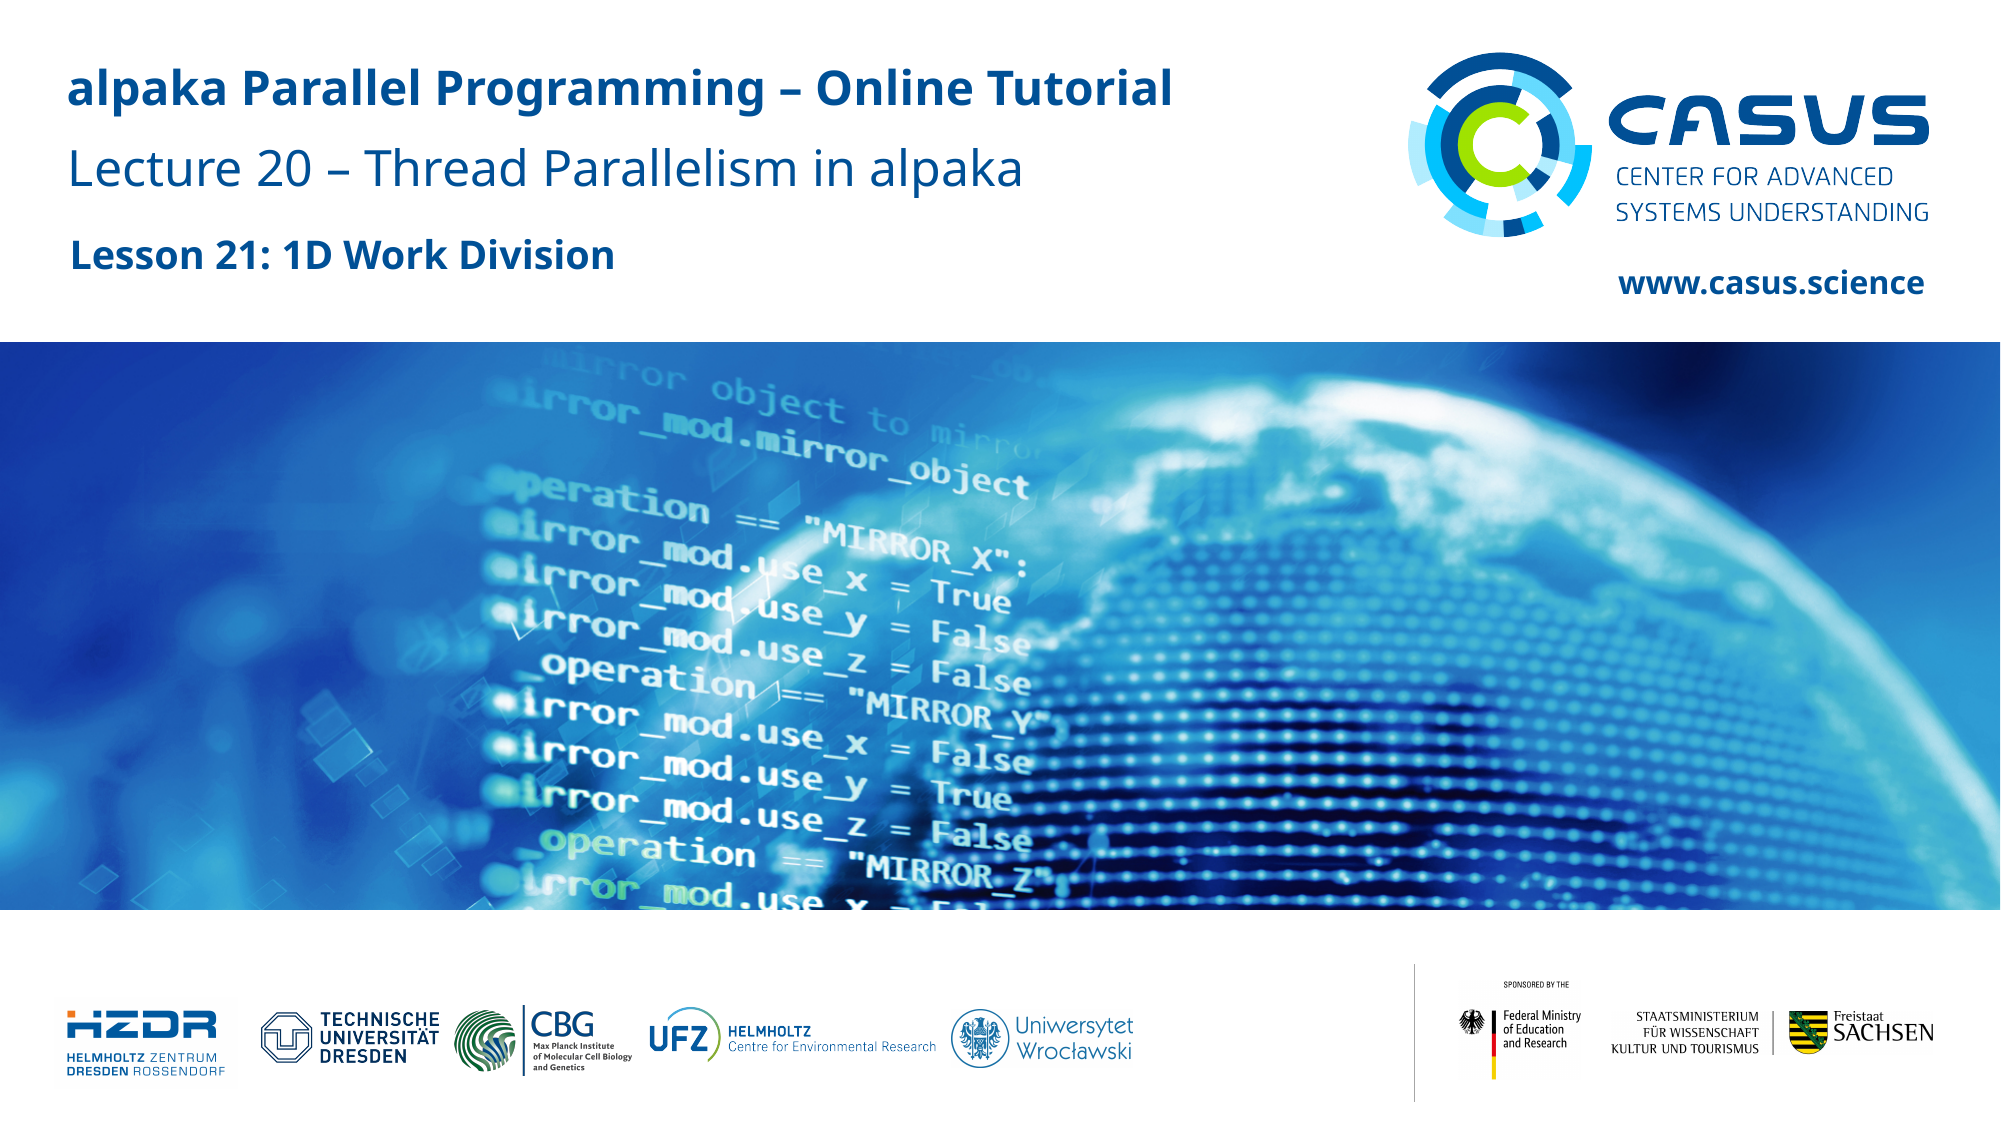

# alpaka Parallel Programming – Online Tutorial
Lecture 20 – Thread Parallelism in alpaka
Lesson 21: 1D Work Division